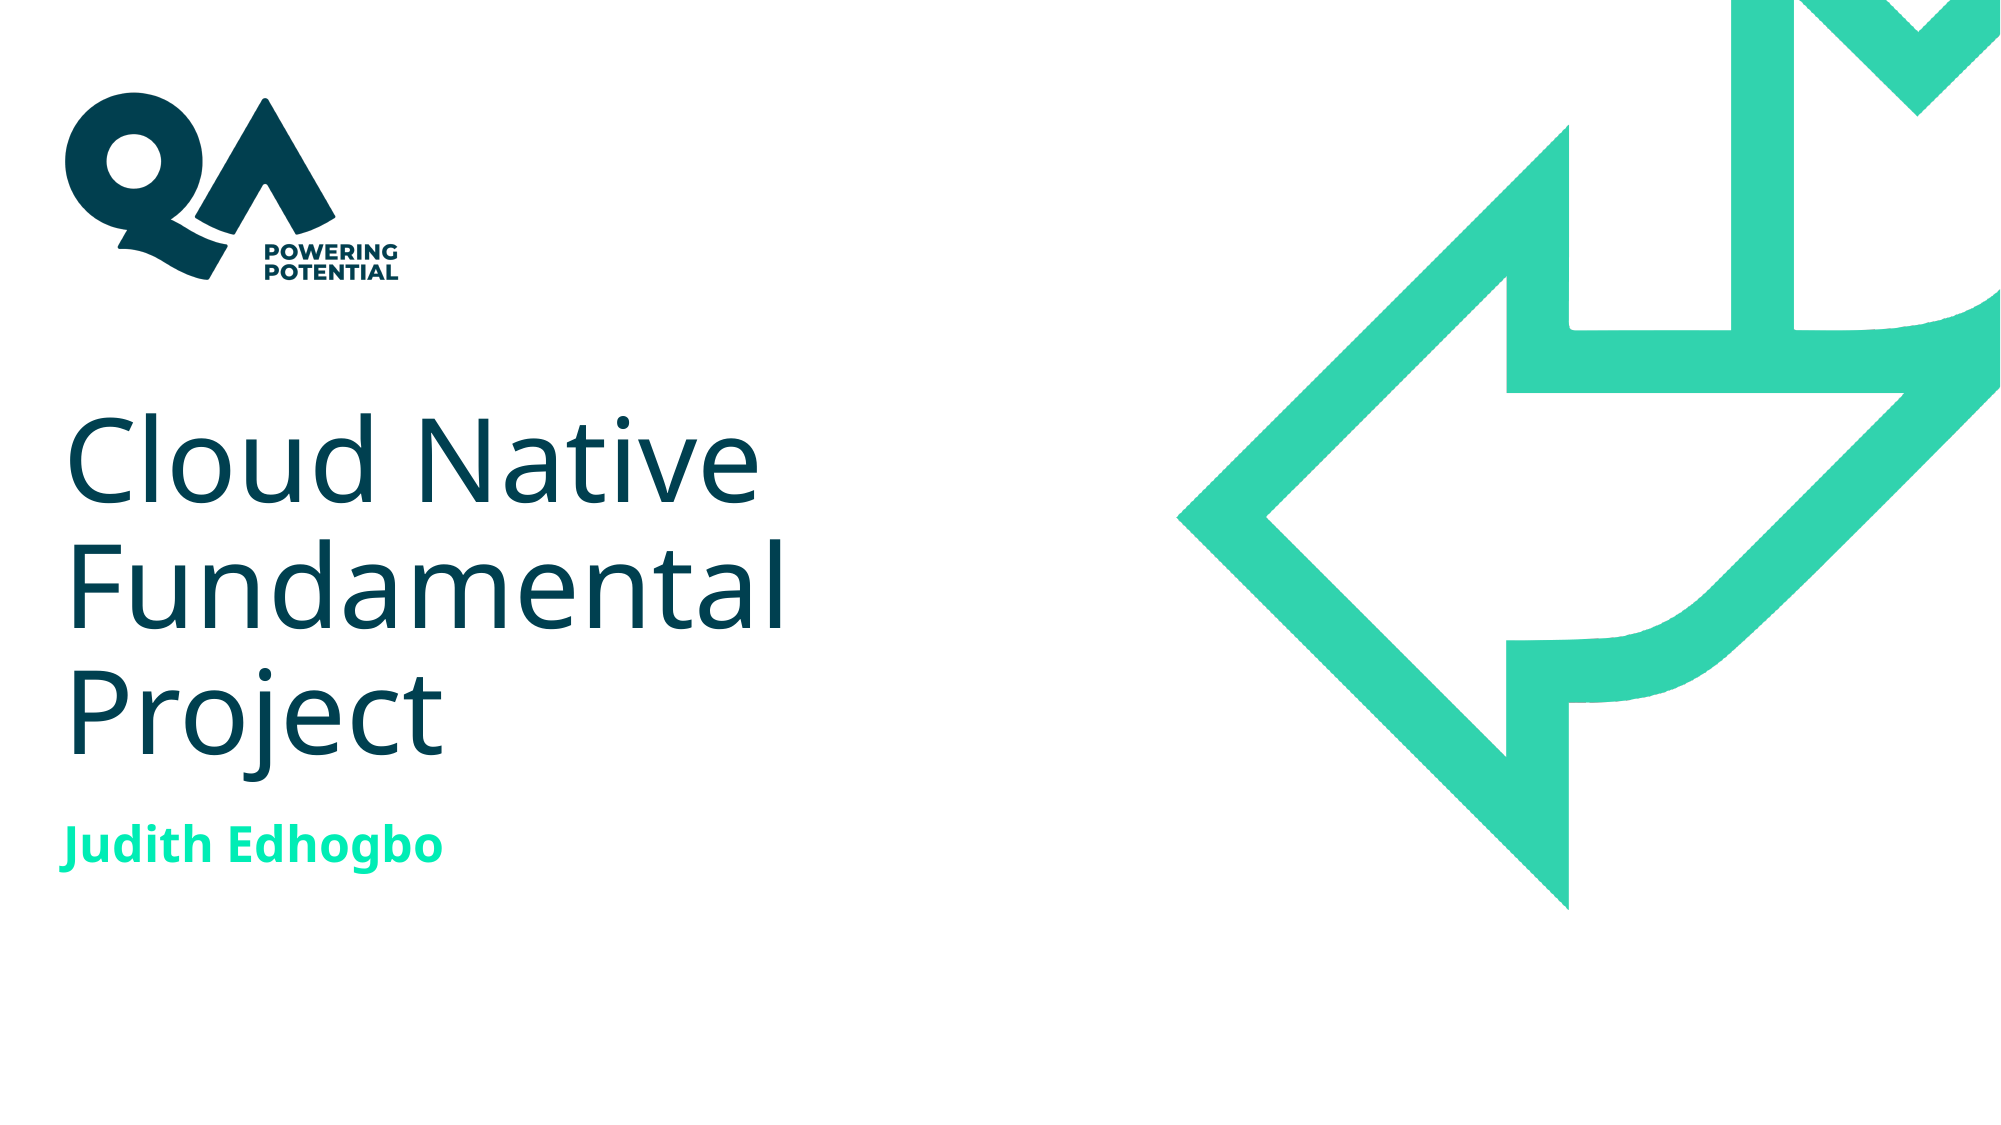

# Cloud Native Fundamental Project
Judith Edhogbo